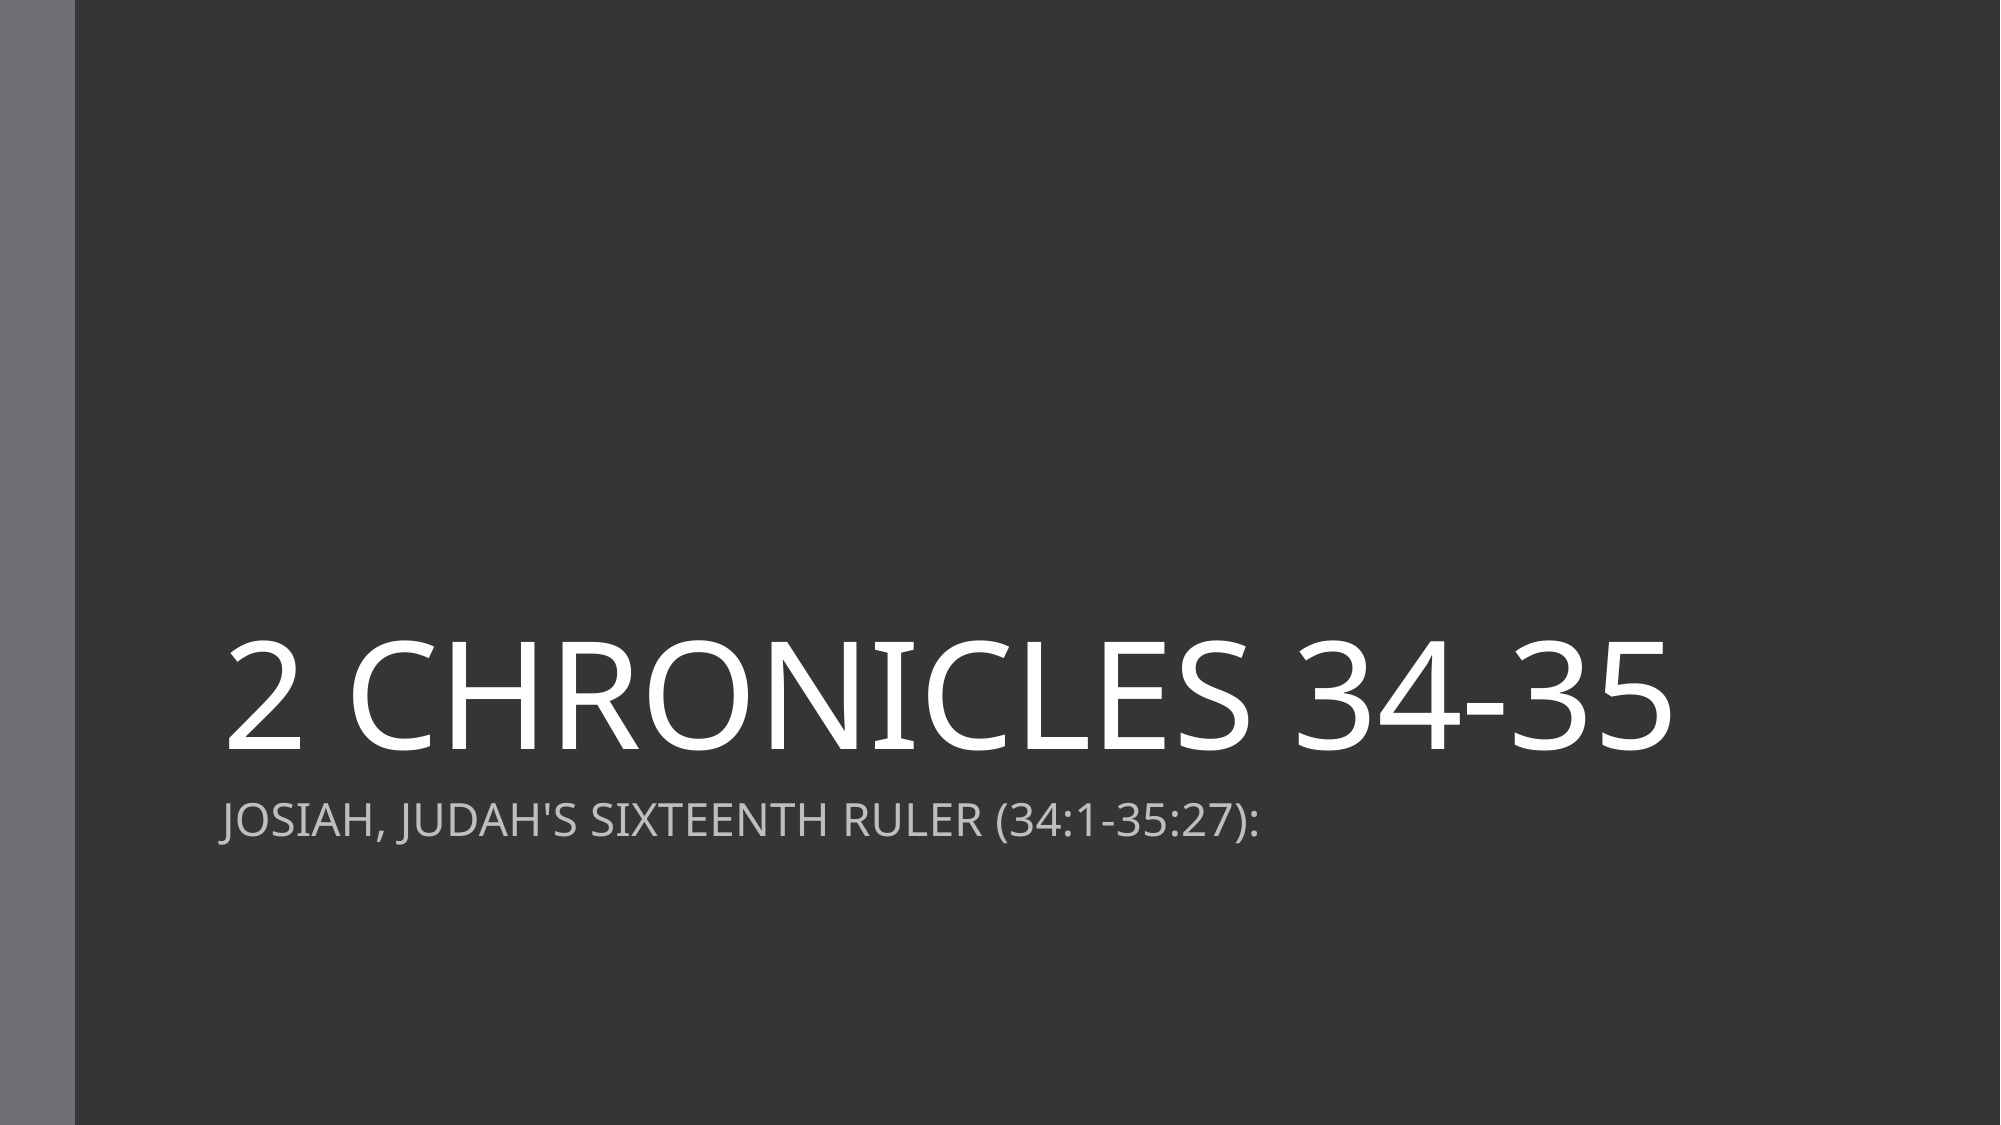

# 2 CHRONICLES 34-35
JOSIAH, JUDAH'S SIXTEENTH RULER (34:1-35:27):